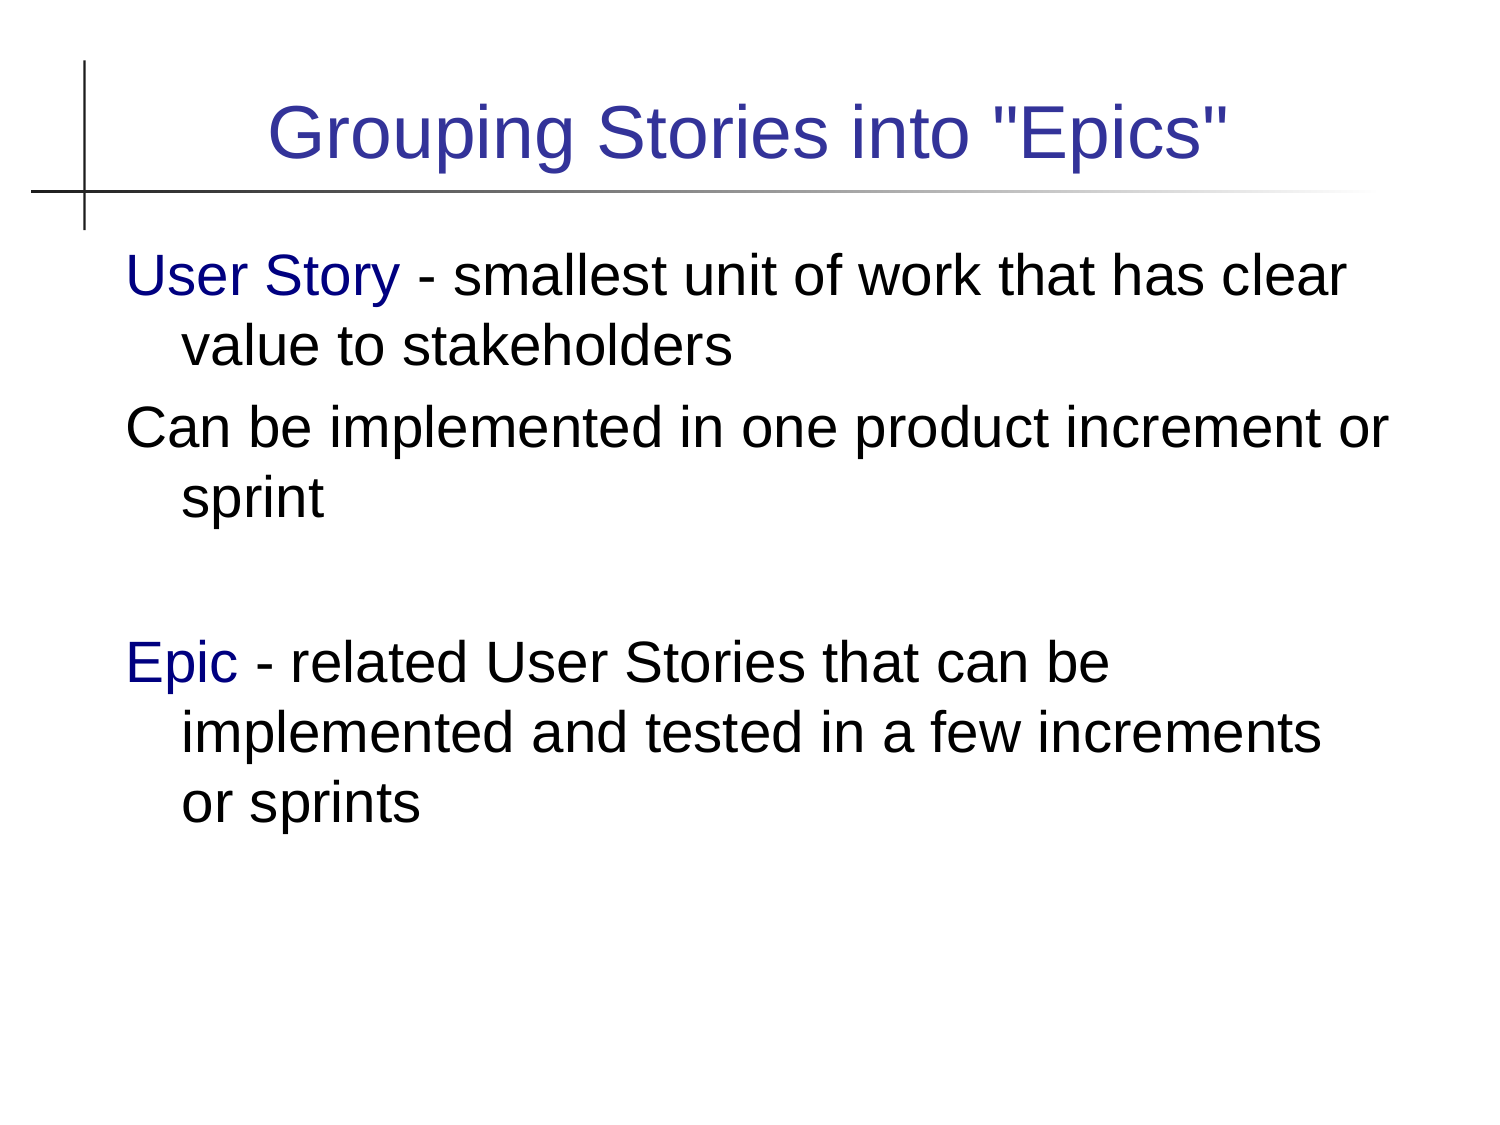

# Grouping Stories into "Epics"
User Story - smallest unit of work that has clear value to stakeholders
Can be implemented in one product increment or sprint
Epic - related User Stories that can be implemented and tested in a few increments or sprints